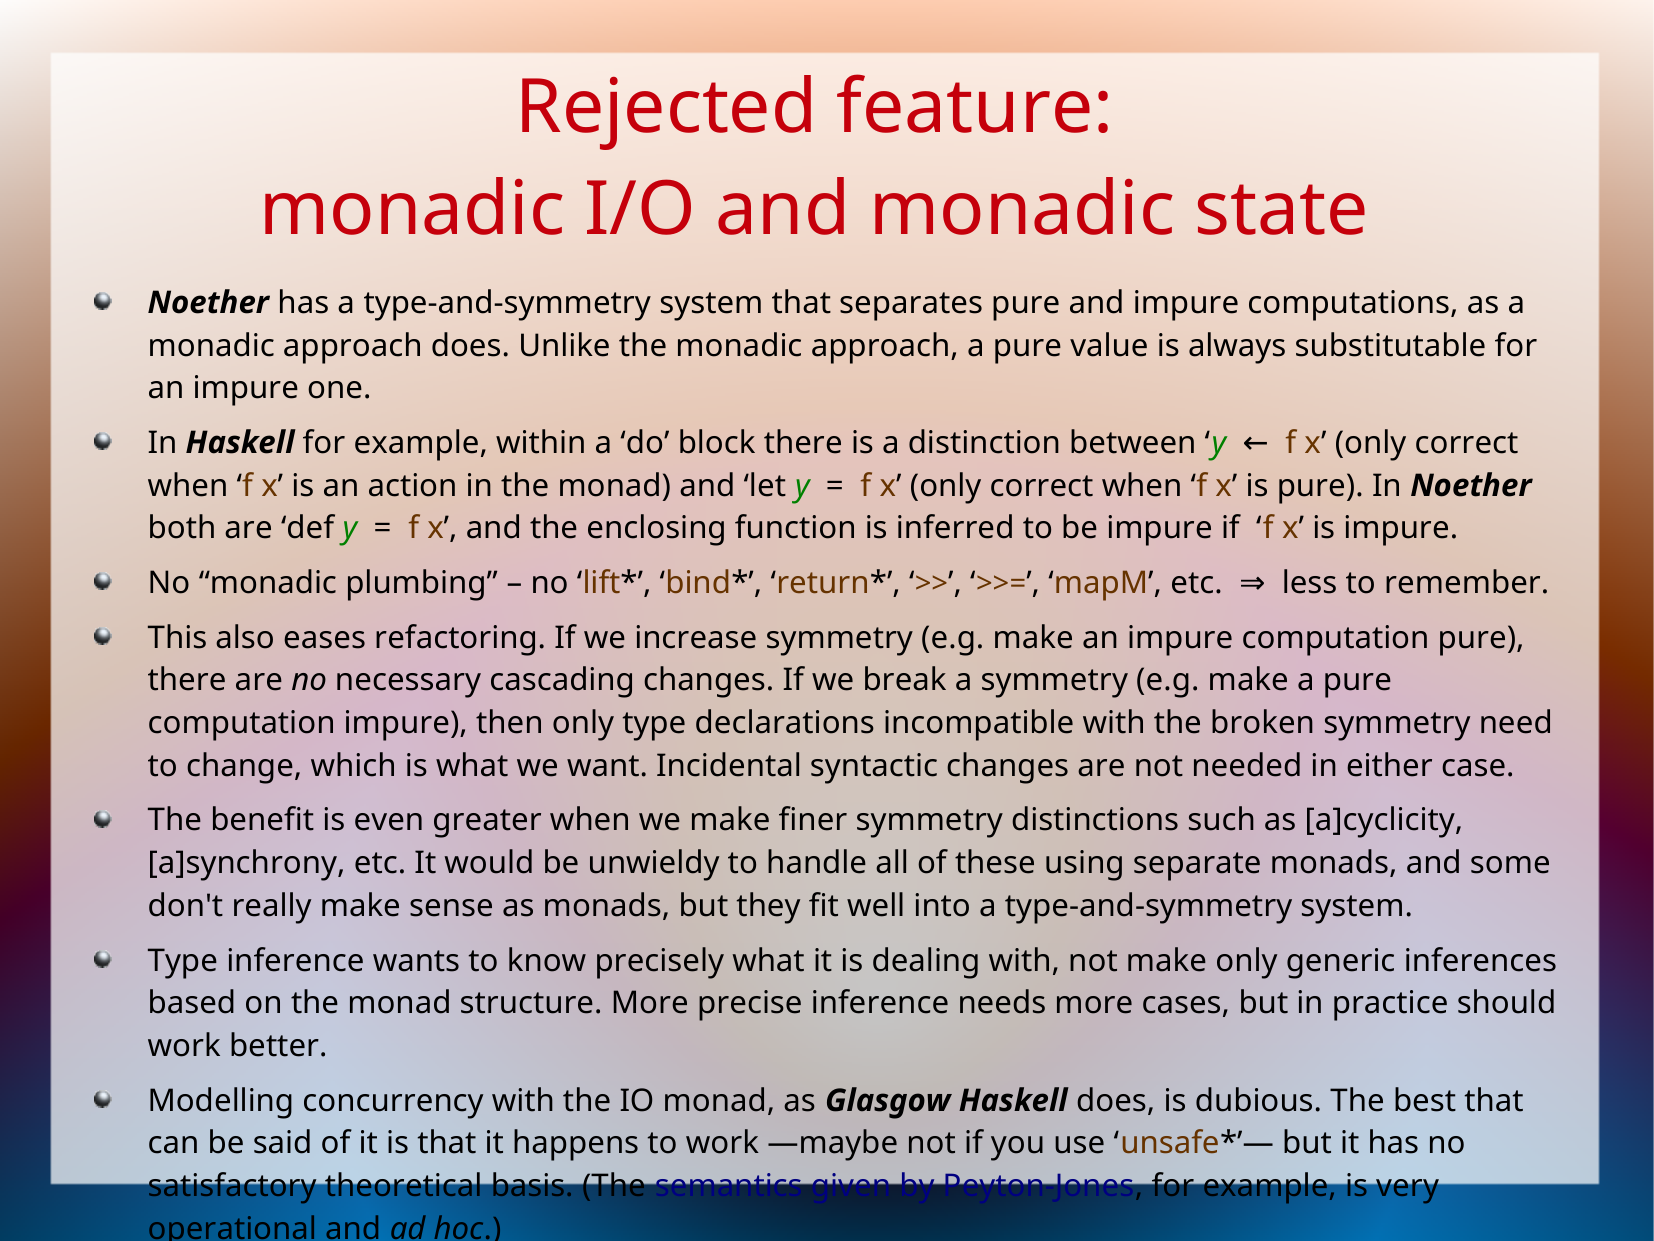

# Rejected feature: monadic I/O and monadic state
Noether has a type-and-symmetry system that separates pure and impure computations, as a monadic approach does. Unlike the monadic approach, a pure value is always substitutable for an impure one.
In Haskell for example, within a ‘do’ block there is a distinction between ‘y  ←  f x’ (only correct when ‘f x’ is an action in the monad) and ‘let y  =  f x’ (only correct when ‘f x’ is pure). In Noether both are ‘def y  =  f x’, and the enclosing function is inferred to be impure if ‘f x’ is impure.
No “monadic plumbing” – no ‘lift*’, ‘bind*’, ‘return*’, ‘>>’, ‘>>=’, ‘mapM’, etc. ⇒ less to remember.
This also eases refactoring. If we increase symmetry (e.g. make an impure computation pure), there are no necessary cascading changes. If we break a symmetry (e.g. make a pure computation impure), then only type declarations incompatible with the broken symmetry need to change, which is what we want. Incidental syntactic changes are not needed in either case.
The benefit is even greater when we make finer symmetry distinctions such as [a]cyclicity, [a]synchrony, etc. It would be unwieldy to handle all of these using separate monads, and some don't really make sense as monads, but they fit well into a type-and-symmetry system.
Type inference wants to know precisely what it is dealing with, not make only generic inferences based on the monad structure. More precise inference needs more cases, but in practice should work better.
Modelling concurrency with the IO monad, as Glasgow Haskell does, is dubious. The best that can be said of it is that it happens to work —maybe not if you use ‘unsafe*’— but it has no satisfactory theoretical basis. (The semantics given by Peyton-Jones, for example, is very operational and ad hoc.)
Monads can do other things, but we could implement them in a library, with ‘do’ as a macro; no language support is needed.